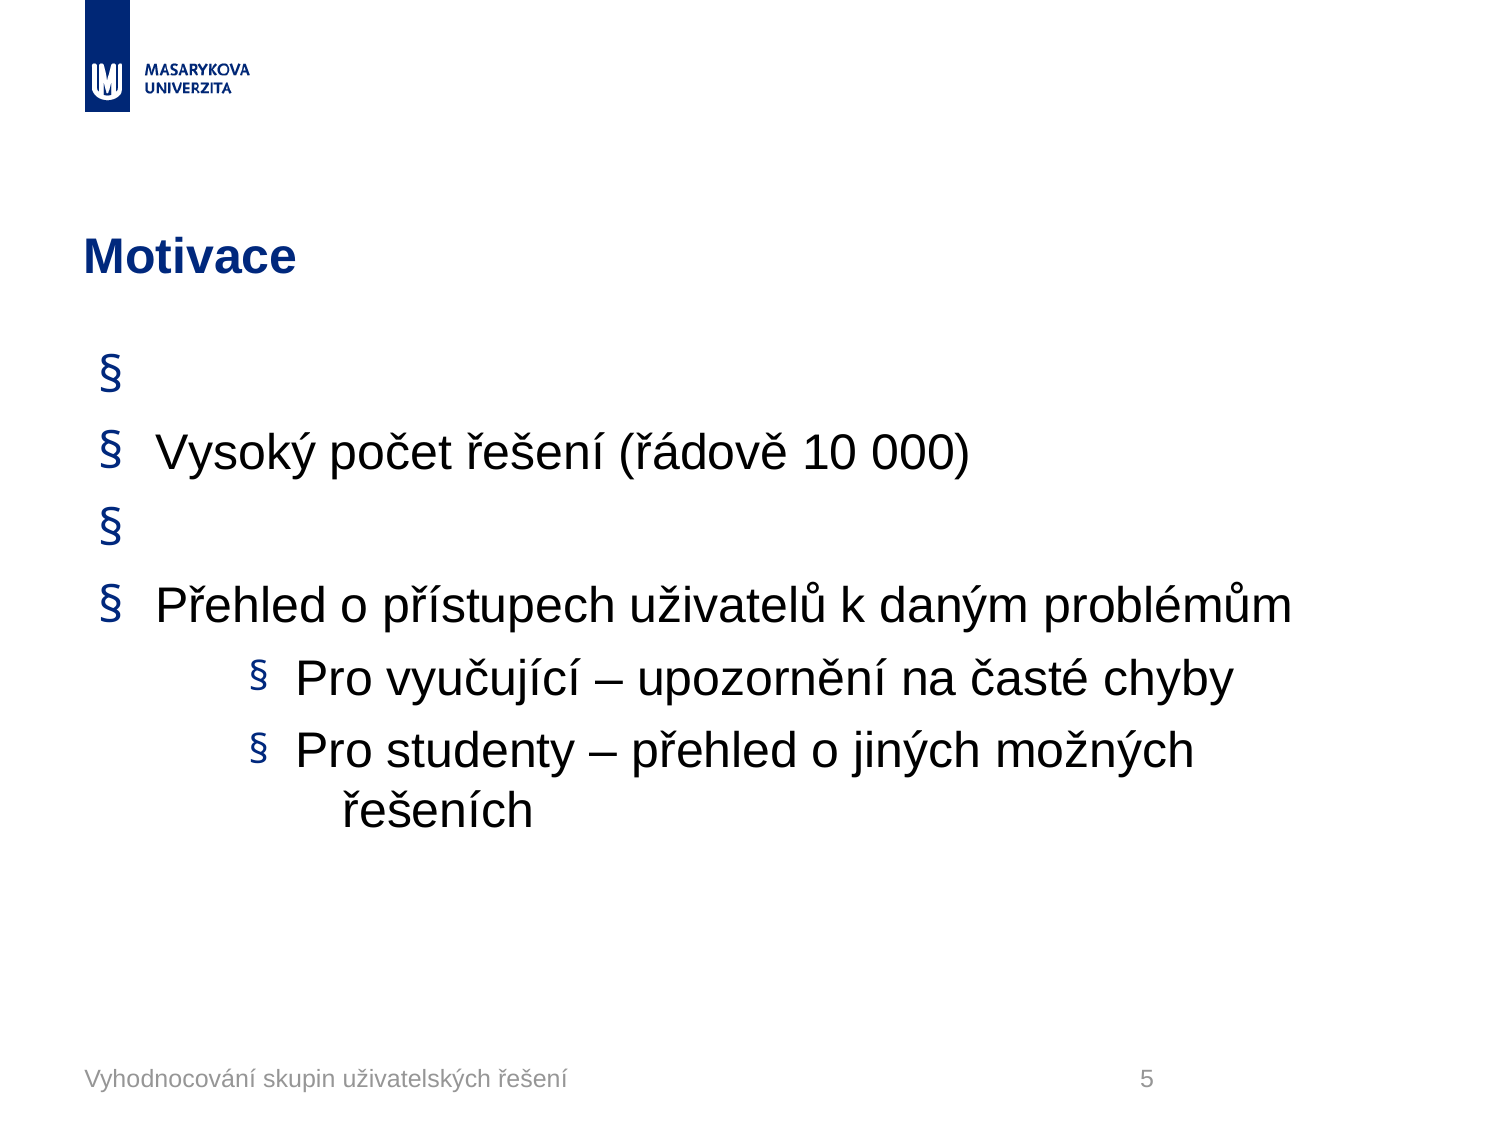

# Motivace
Vysoký počet řešení (řádově 10 000)
Přehled o přístupech uživatelů k daným problémům
Pro vyučující – upozornění na časté chyby
Pro studenty – přehled o jiných možných řešeních
Vyhodnocování skupin uživatelských řešení
2